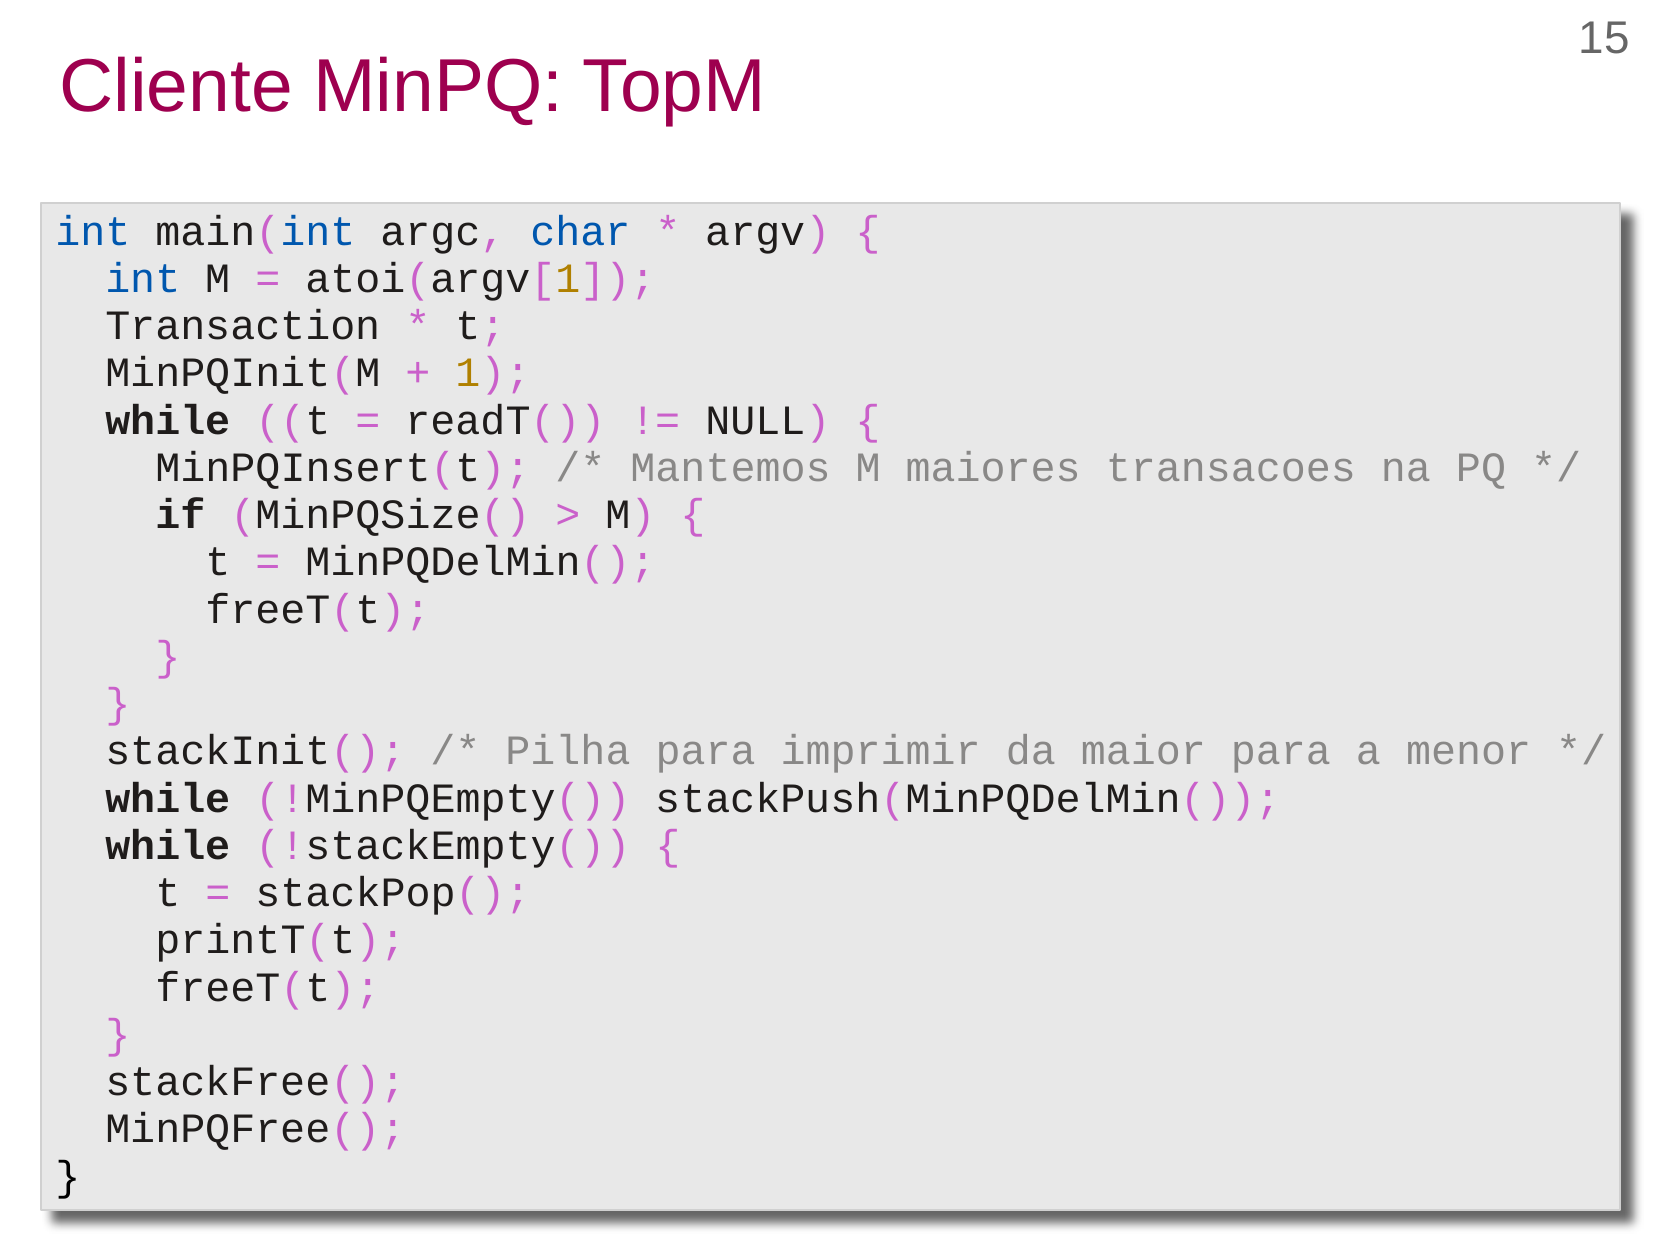

15
# Cliente MinPQ: TopM
int main(int argc, char * argv) {
 int M = atoi(argv[1]);
 Transaction * t;
 MinPQInit(M + 1);
 while ((t = readT()) != NULL) {
 MinPQInsert(t); /* Mantemos M maiores transacoes na PQ */
 if (MinPQSize() > M) {
 t = MinPQDelMin();
 freeT(t);
 }
 }
 stackInit(); /* Pilha para imprimir da maior para a menor */
 while (!MinPQEmpty()) stackPush(MinPQDelMin());
 while (!stackEmpty()) {
 t = stackPop();
 printT(t);
 freeT(t);
 }
 stackFree();
 MinPQFree();
}